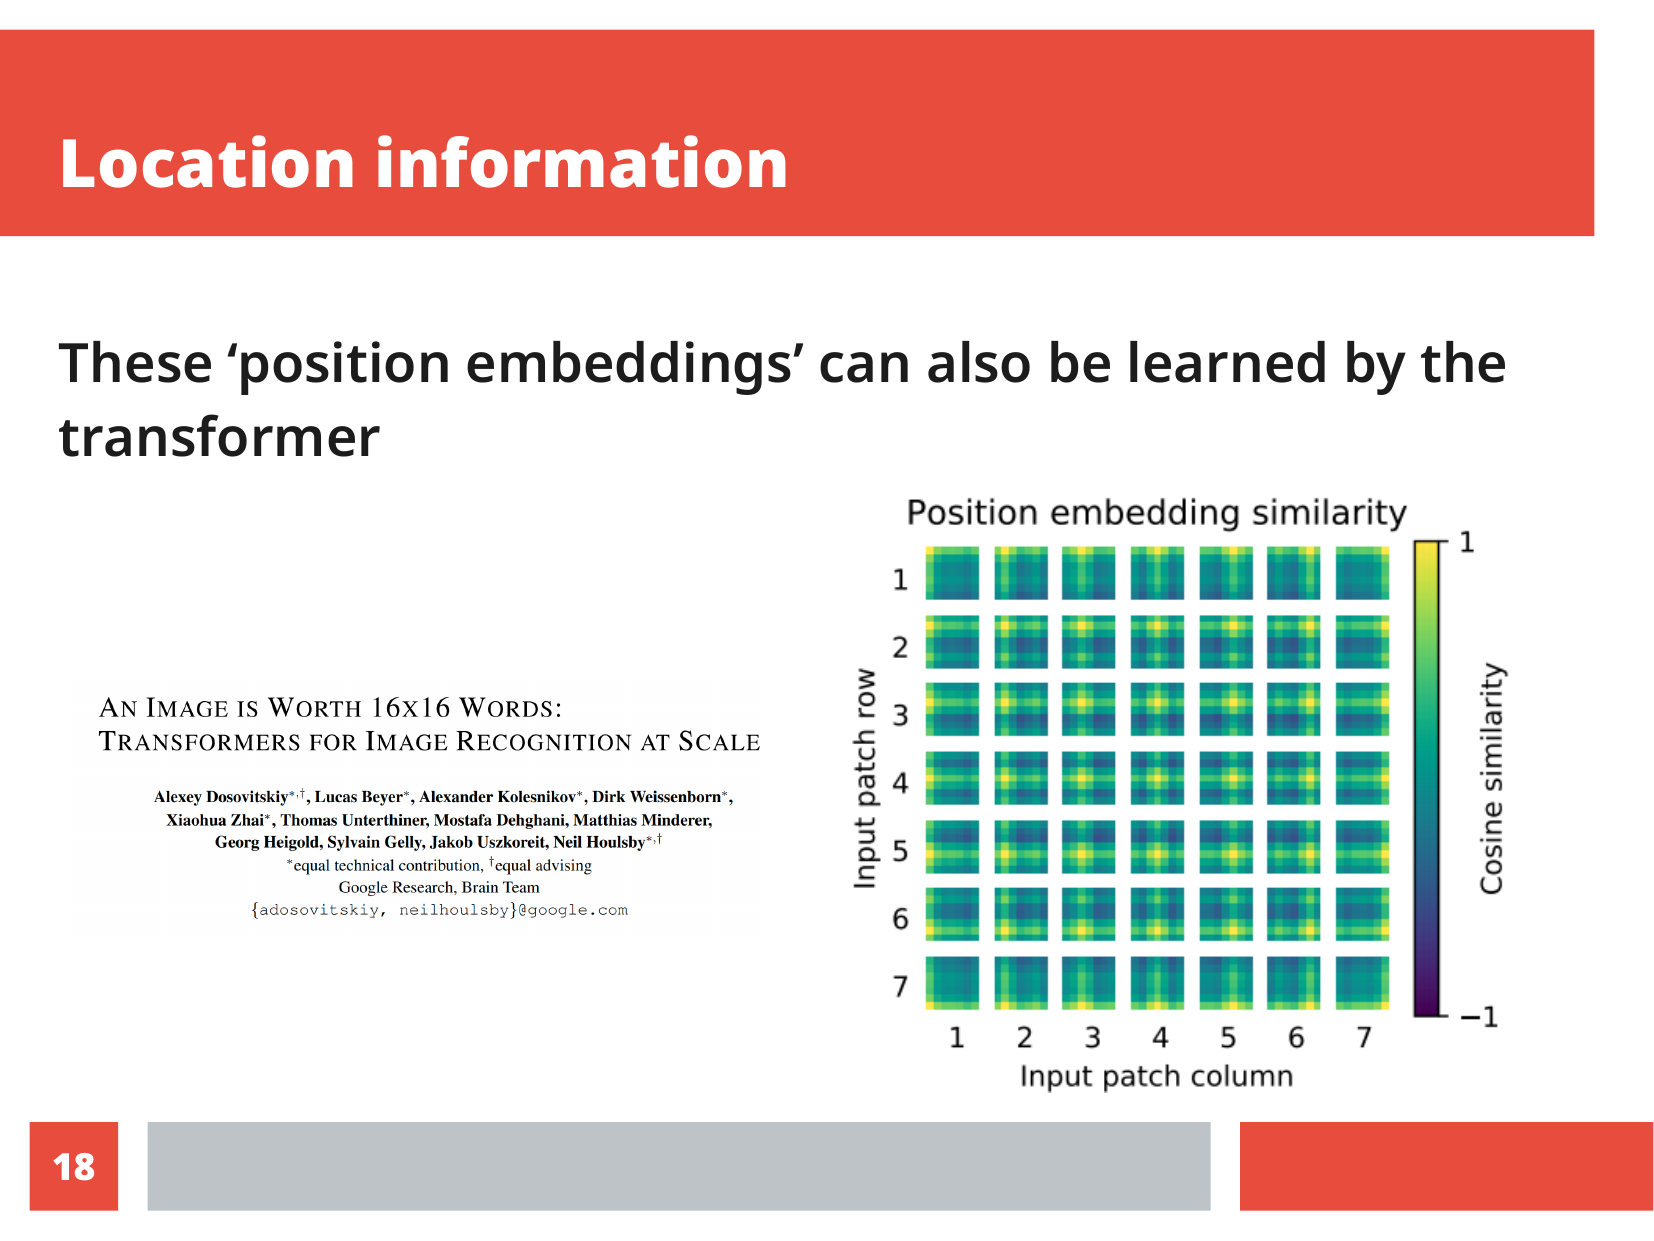

# Location information
These ‘position embeddings’ can also be learned by the transformer
18